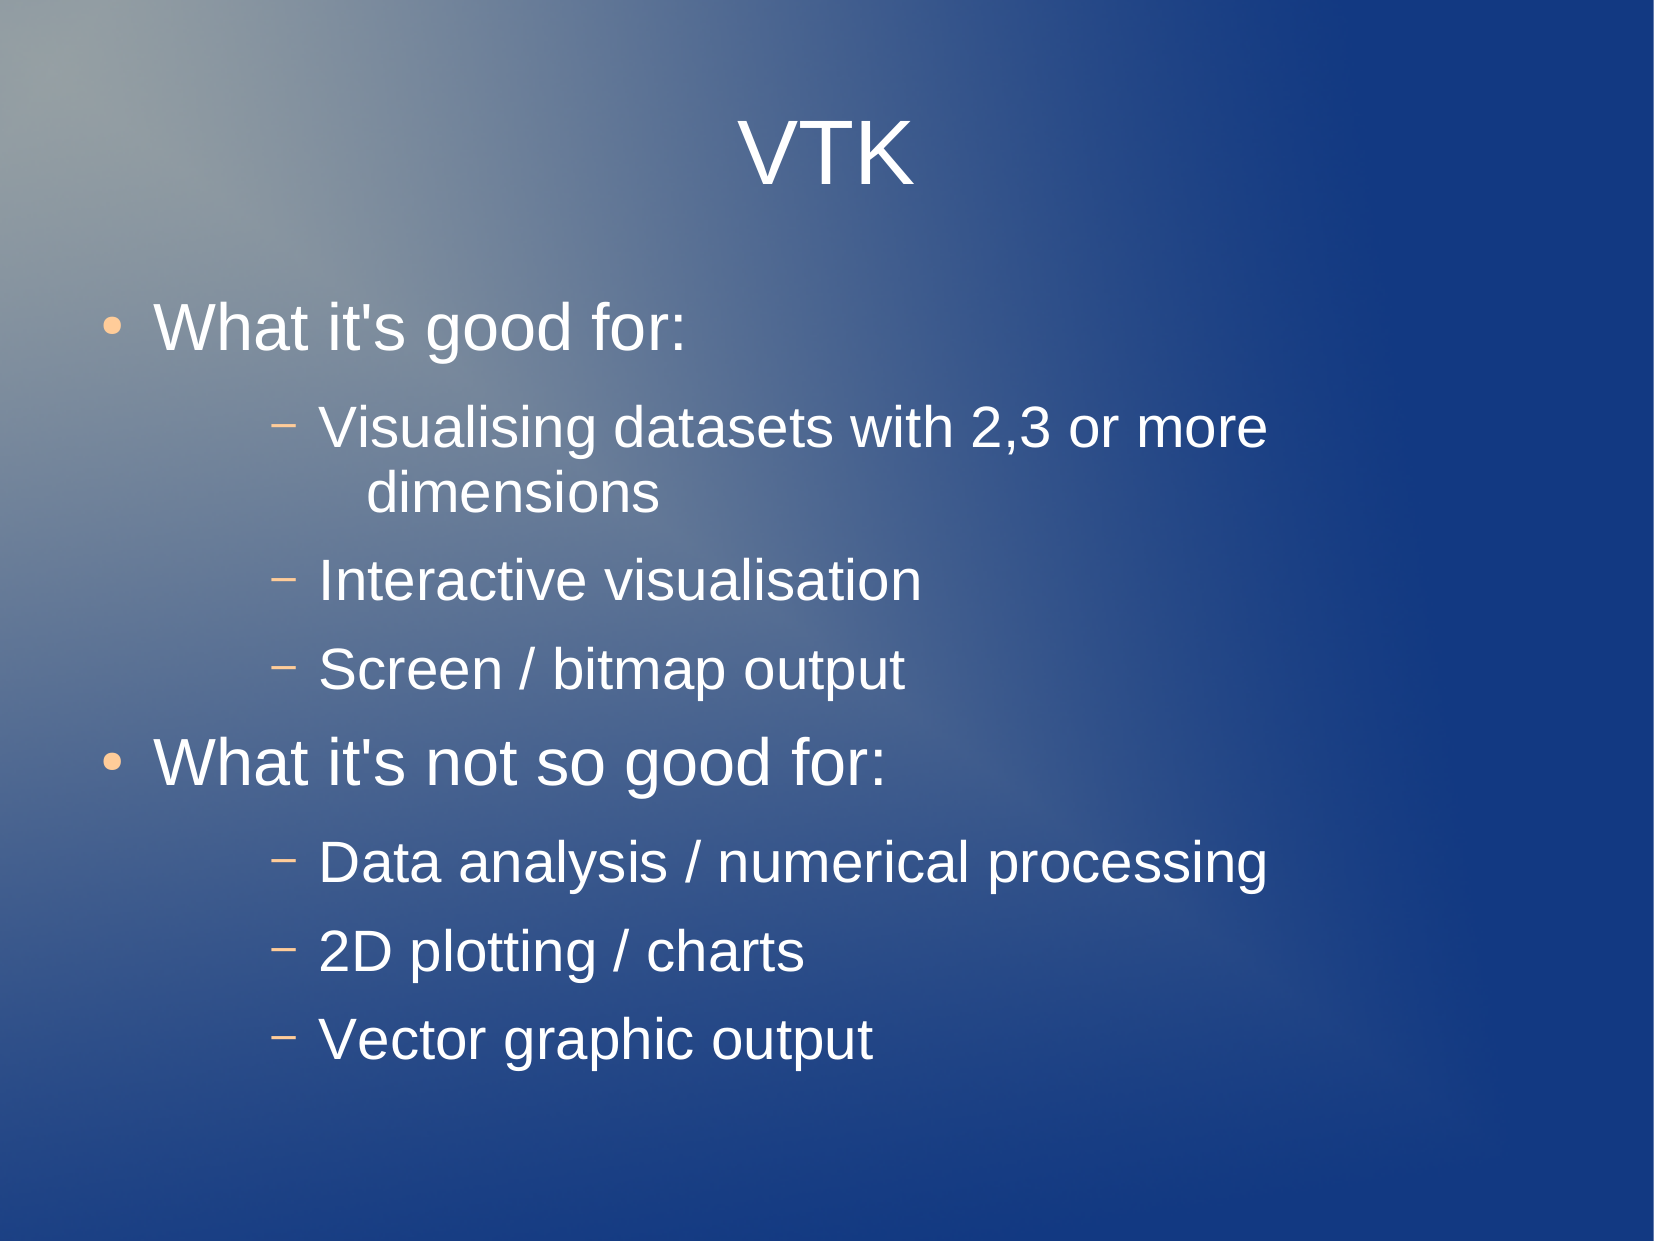

# VTK
What it's good for:
Visualising datasets with 2,3 or more dimensions
Interactive visualisation
Screen / bitmap output
What it's not so good for:
Data analysis / numerical processing
2D plotting / charts
Vector graphic output